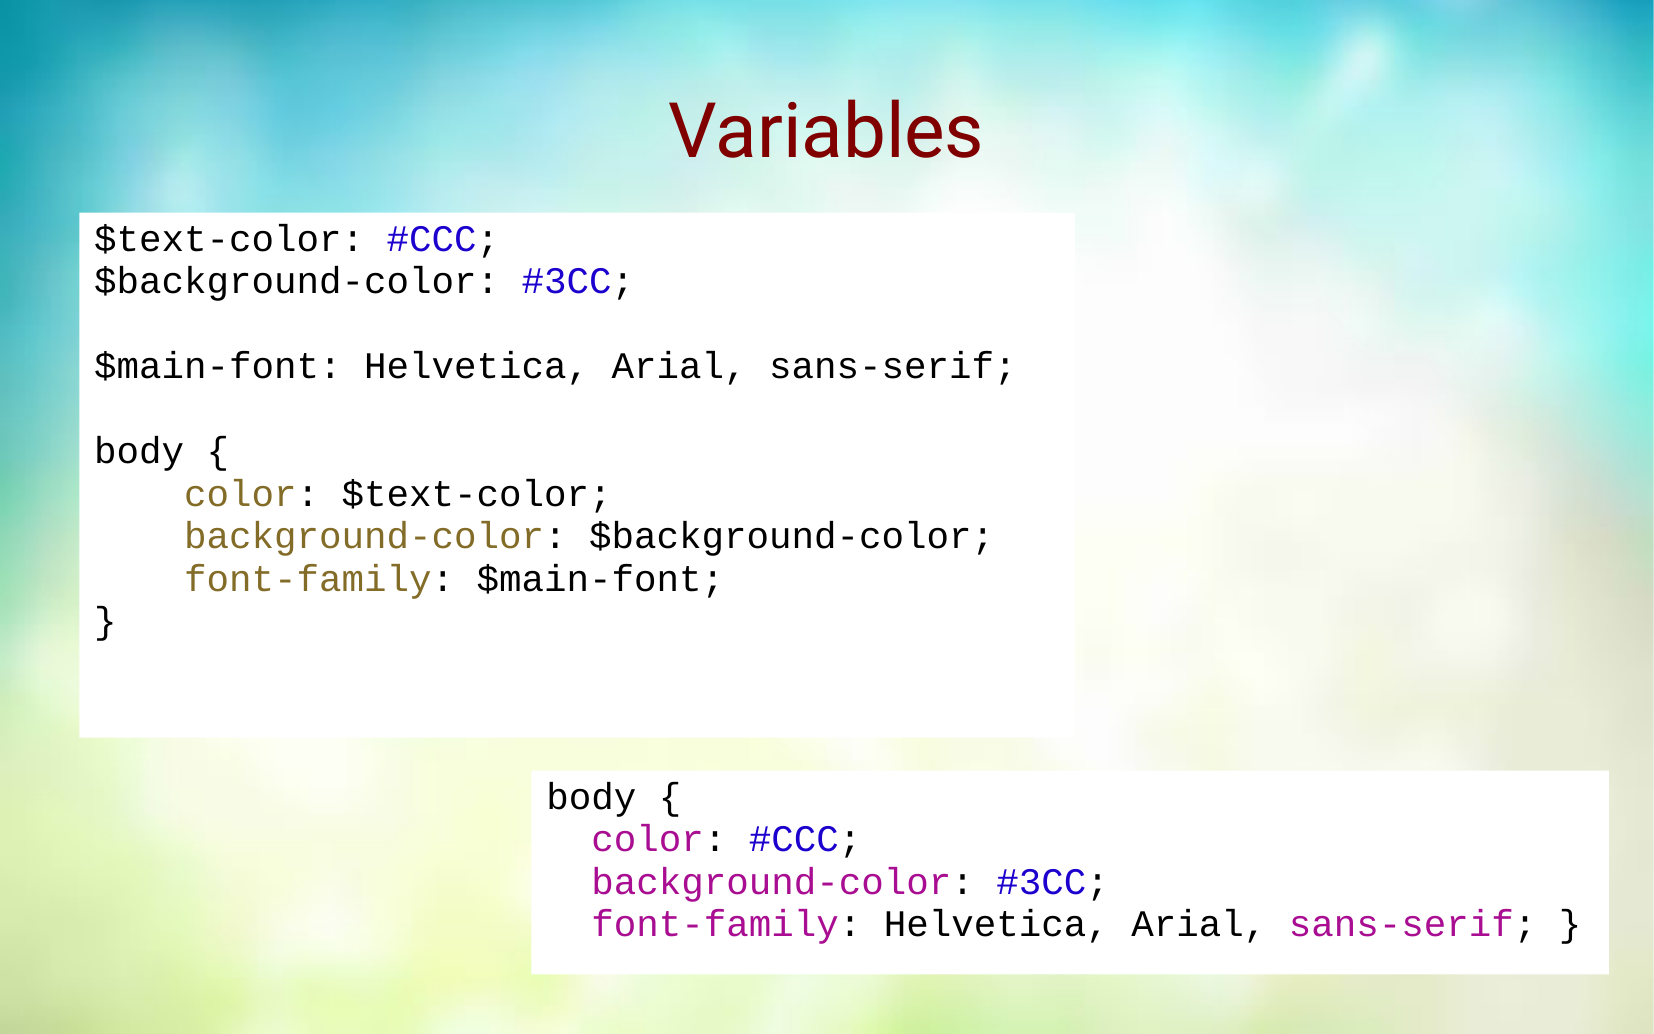

# Variables
$text-color: #CCC;
$background-color: #3CC;
$main-font: Helvetica, Arial, sans-serif;
body {
 color: $text-color;
 background-color: $background-color;
 font-family: $main-font;
}
body {
 color: #CCC;
 background-color: #3CC;
 font-family: Helvetica, Arial, sans-serif; }